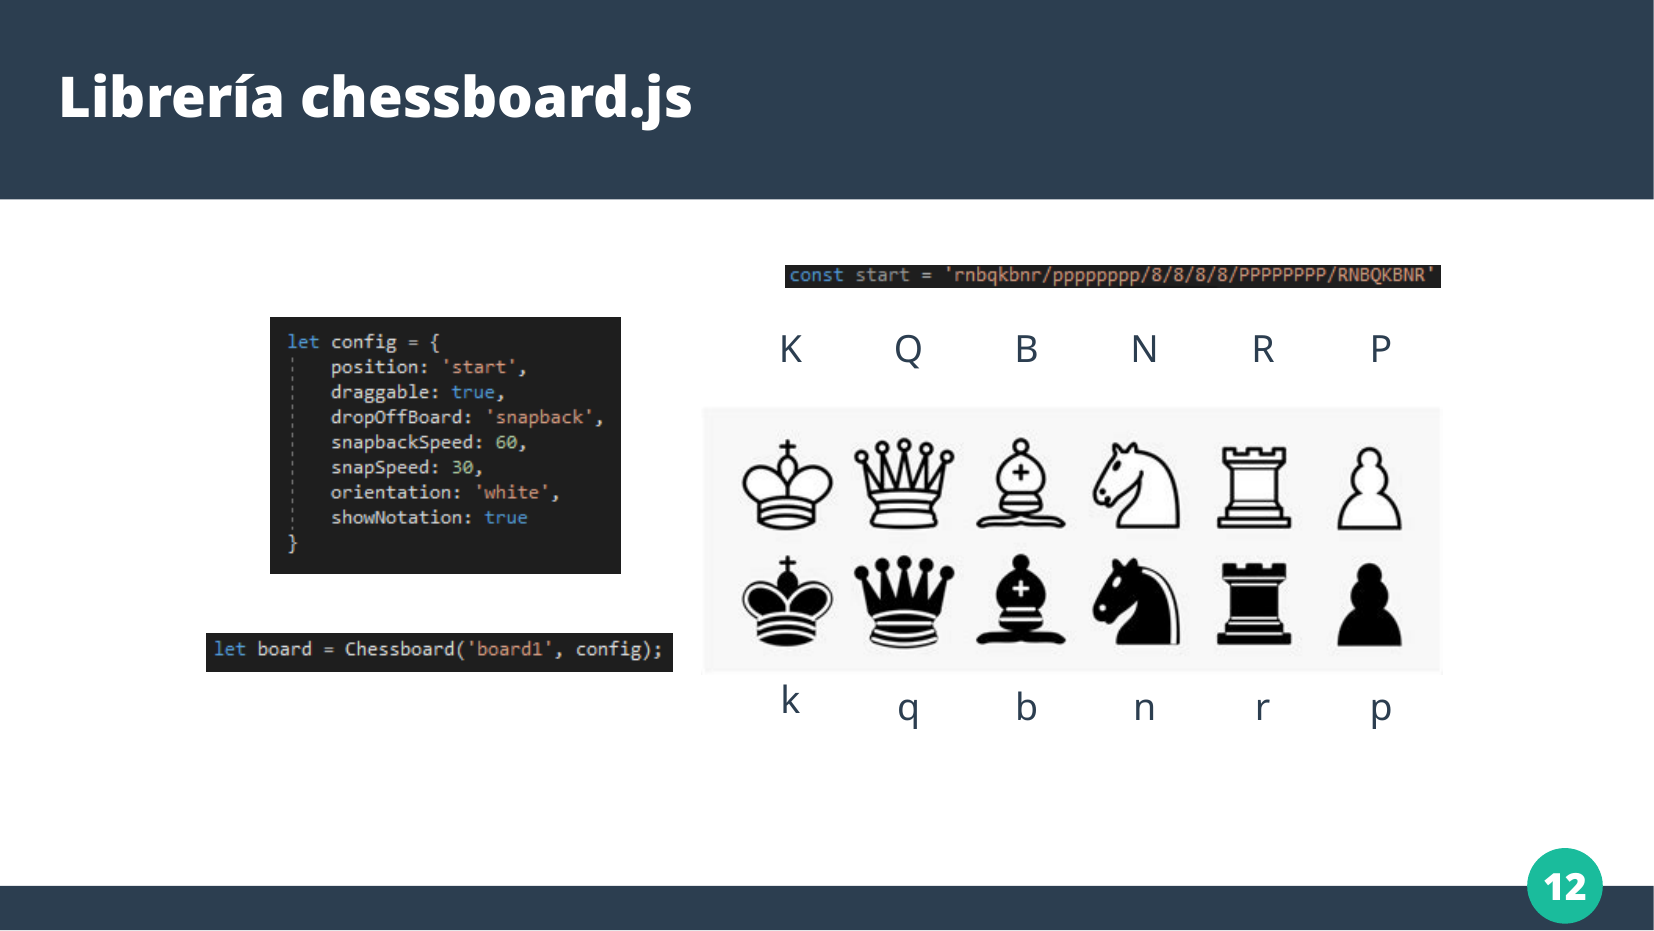

# Librería chessboard.js
K
Q
B
N
R
P
k
q
b
n
r
p